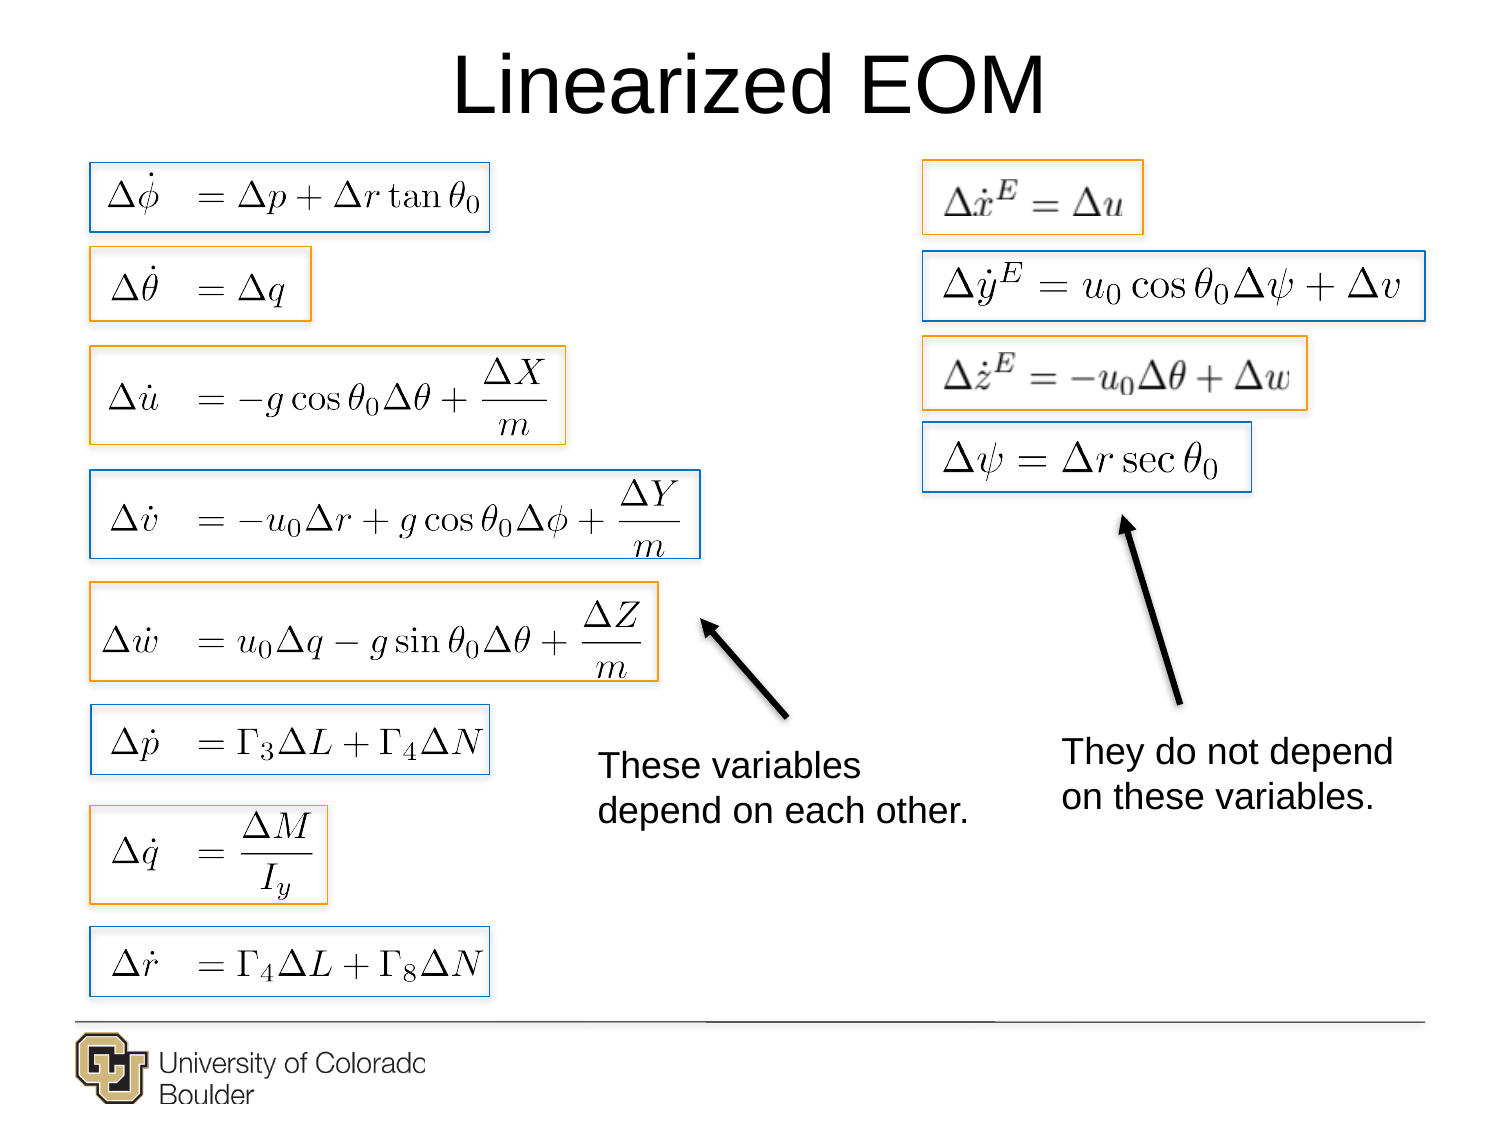

# Linearized EOM
They do not depend on these variables.
These variables depend on each other.